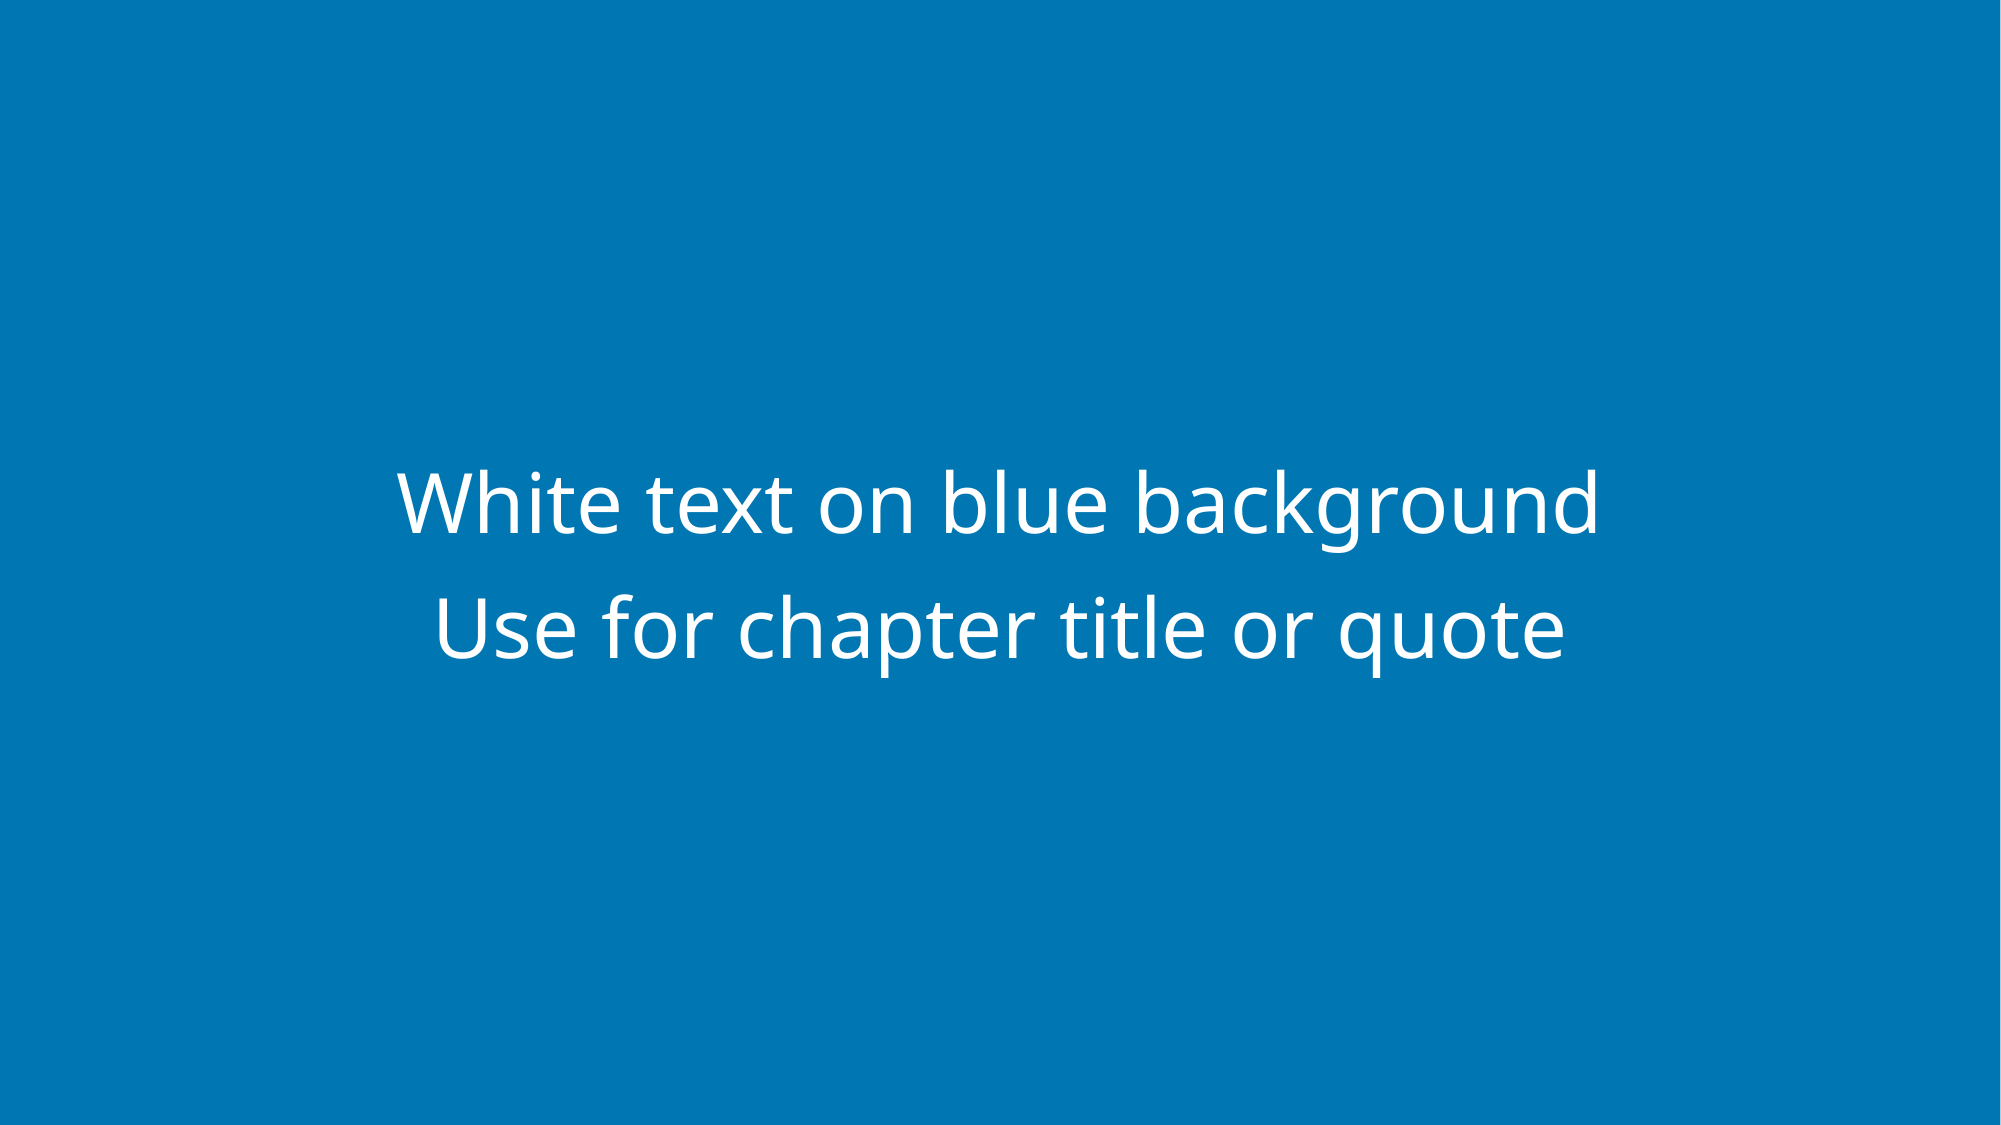

# White text on blue background
Use for chapter title or quote